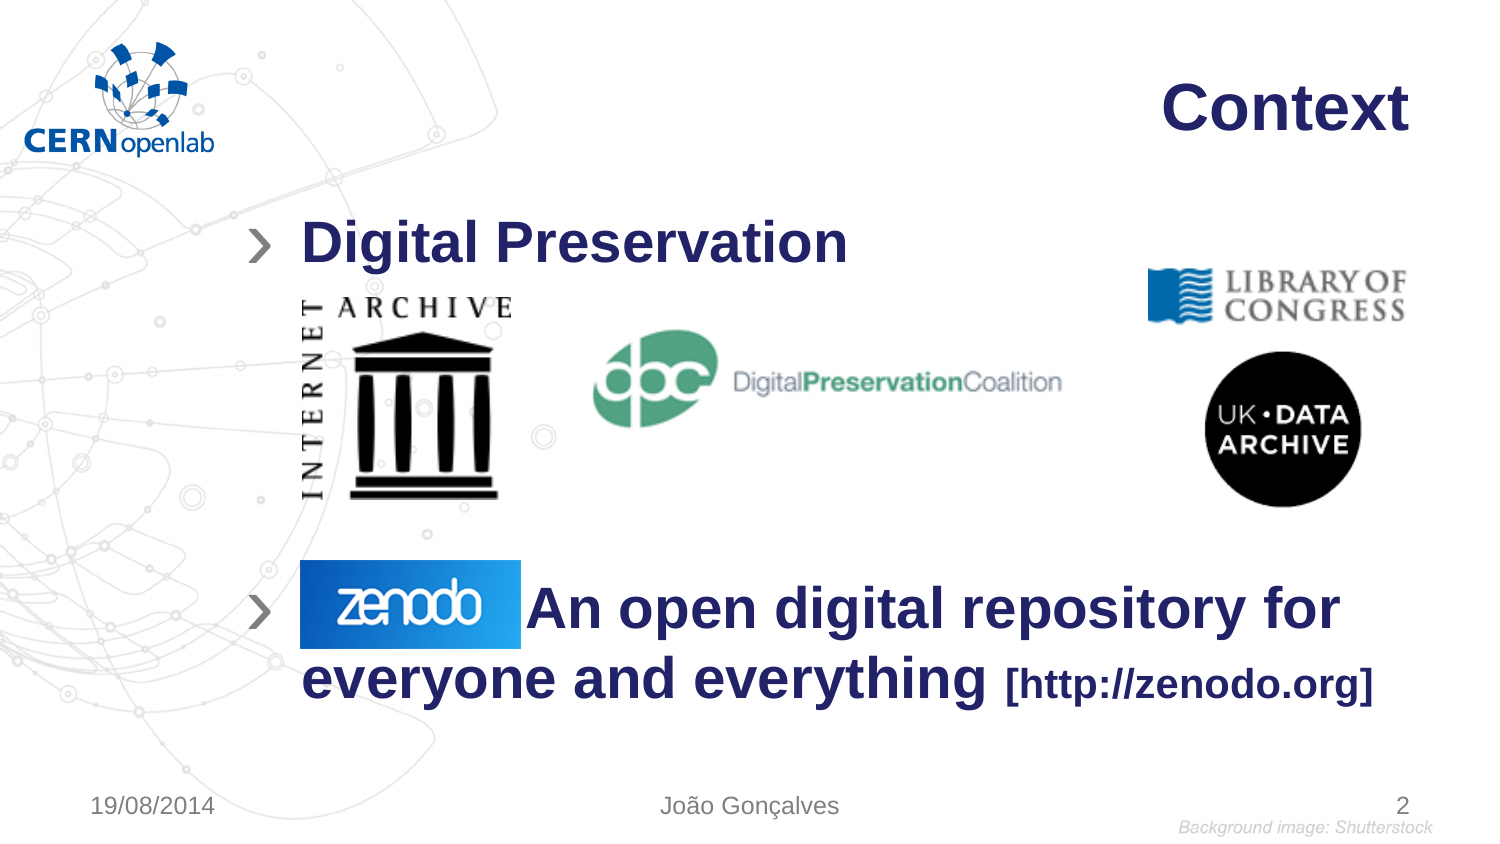

# Context
Digital Preservation
Zenodo An open digital repository for everyone and everything [http://zenodo.org]
19/08/2014
João Gonçalves